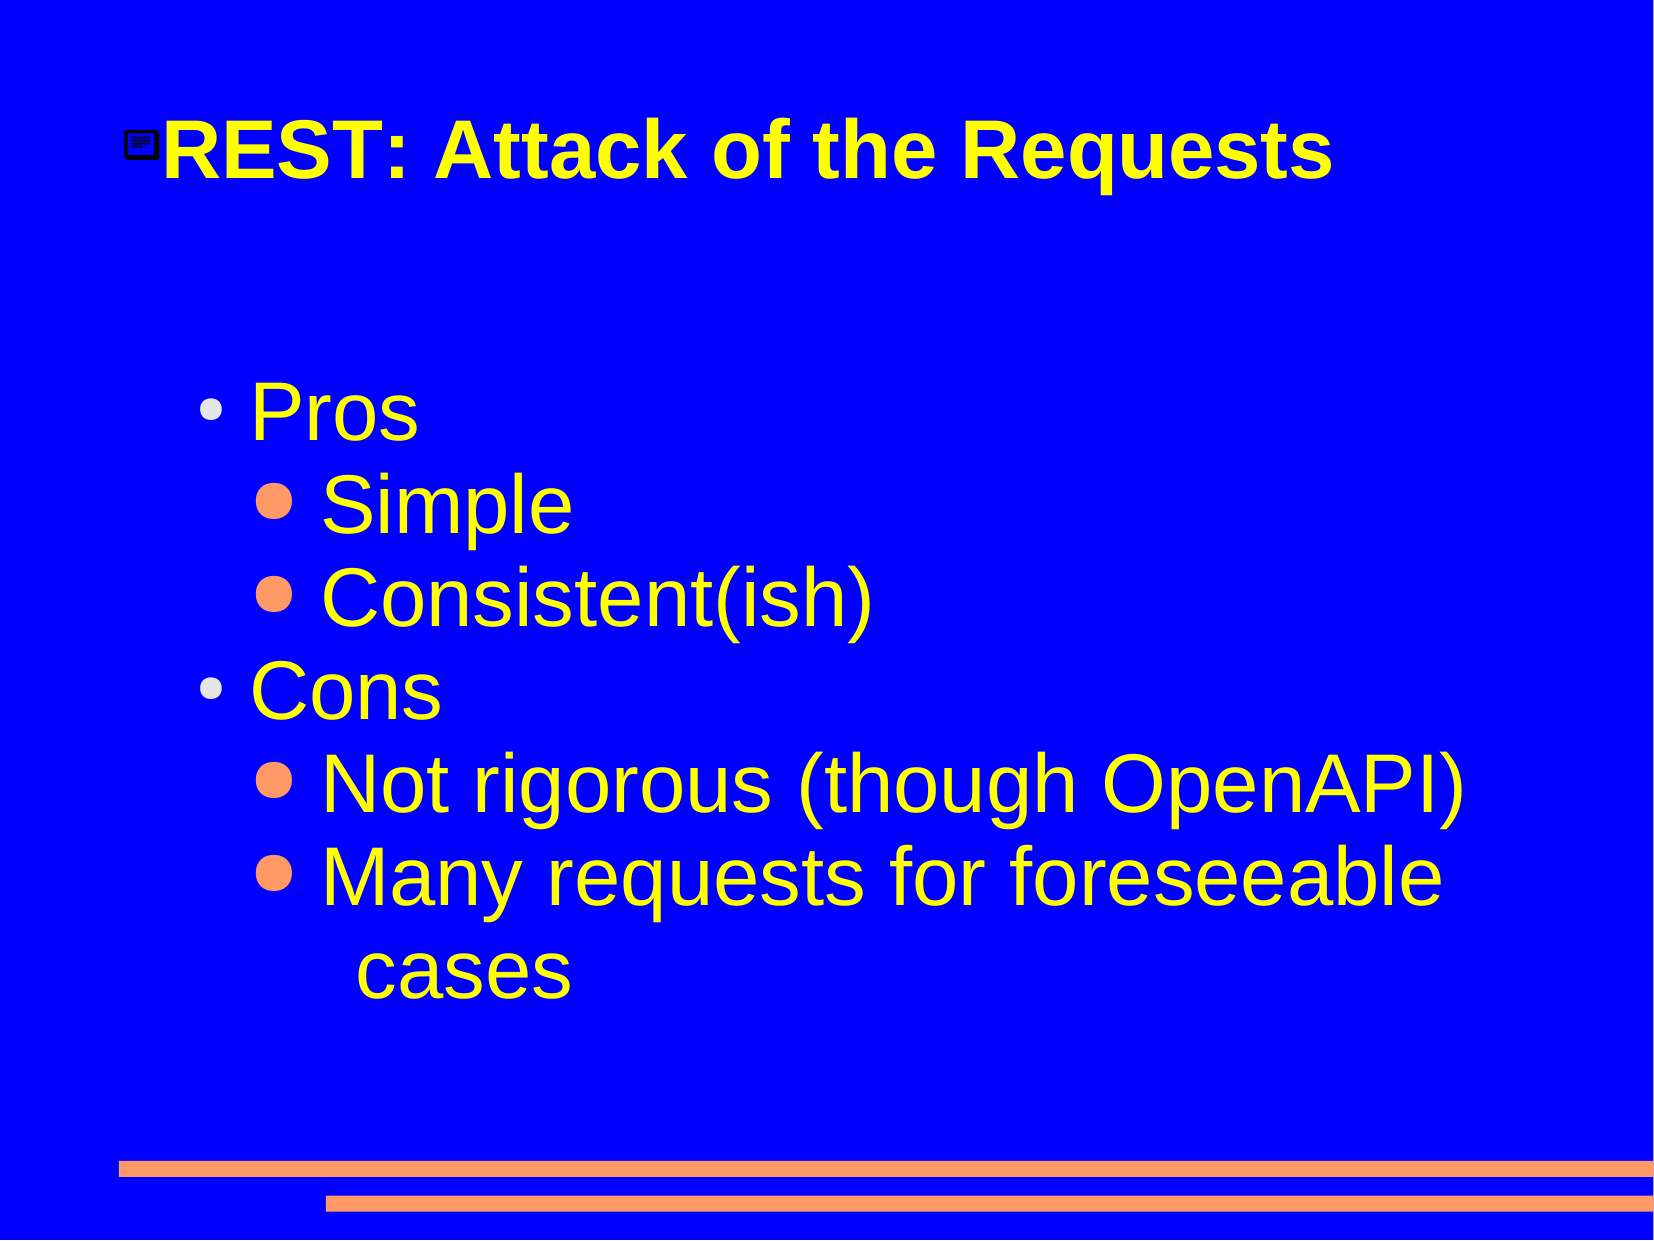

# REST: Attack of the Requests
Pros
Simple
Consistent(ish)
Cons
Not rigorous (though OpenAPI)
Many requests for foreseeable cases